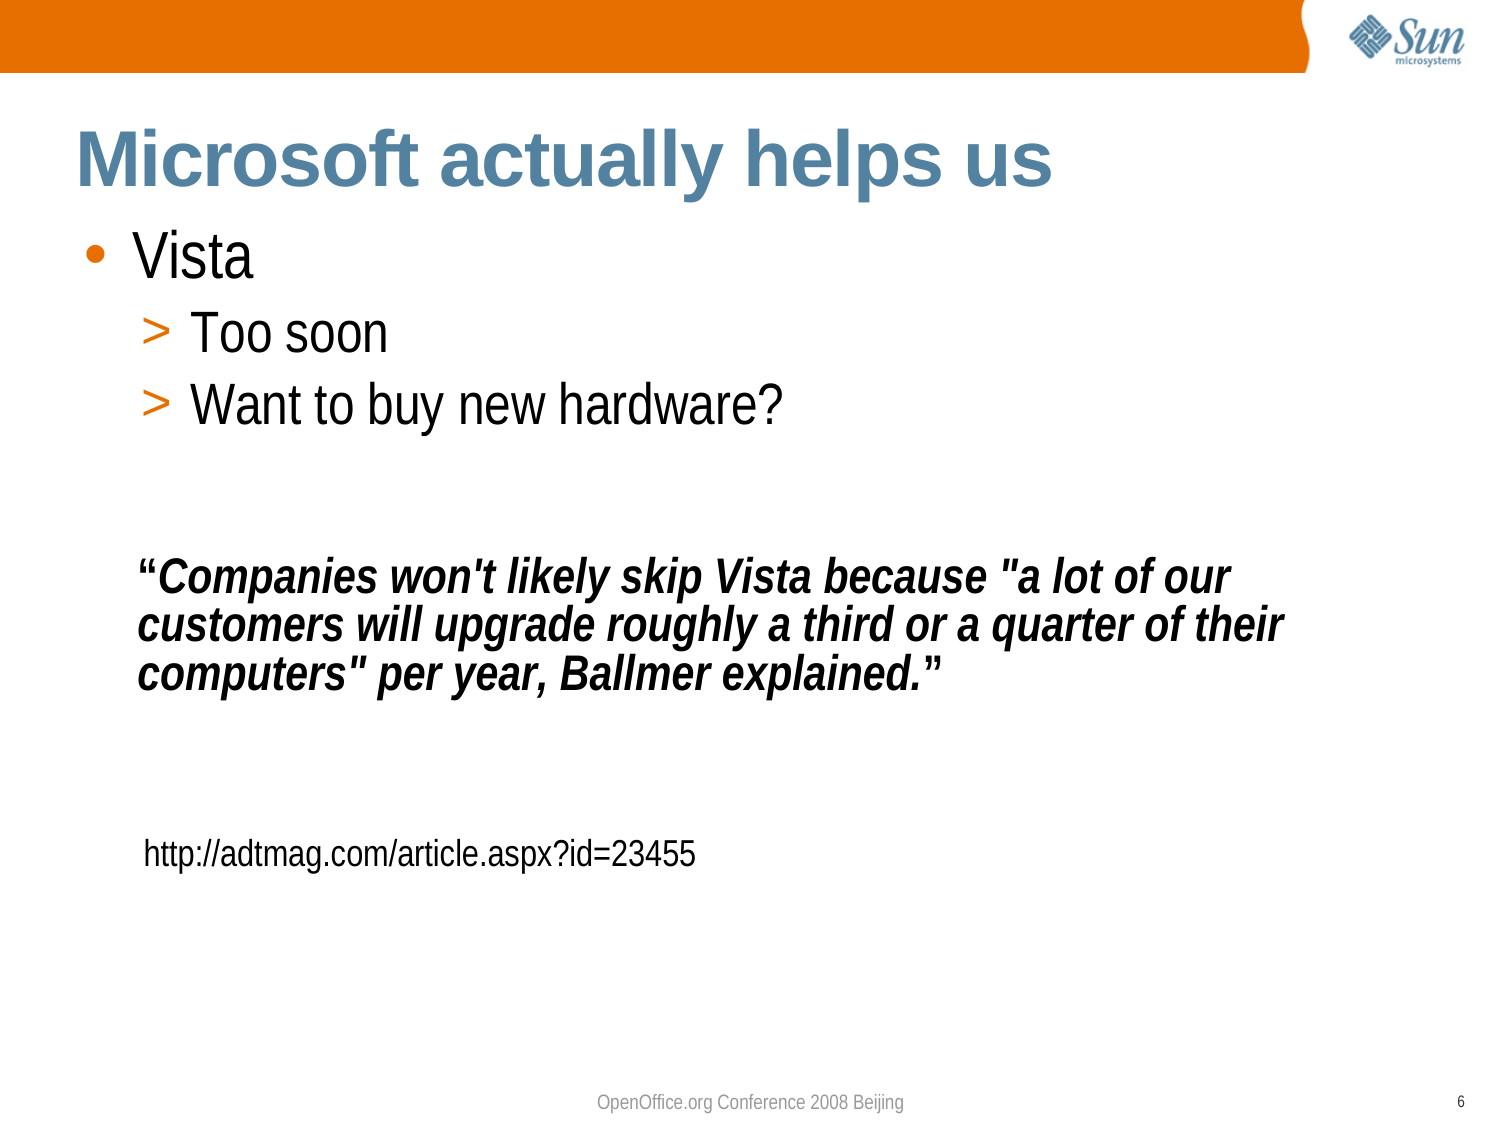

# Microsoft actually helps us
Vista
Too soon
Want to buy new hardware?
“Companies won't likely skip Vista because "a lot of our customers will upgrade roughly a third or a quarter of their computers" per year, Ballmer explained.”
http://adtmag.com/article.aspx?id=23455